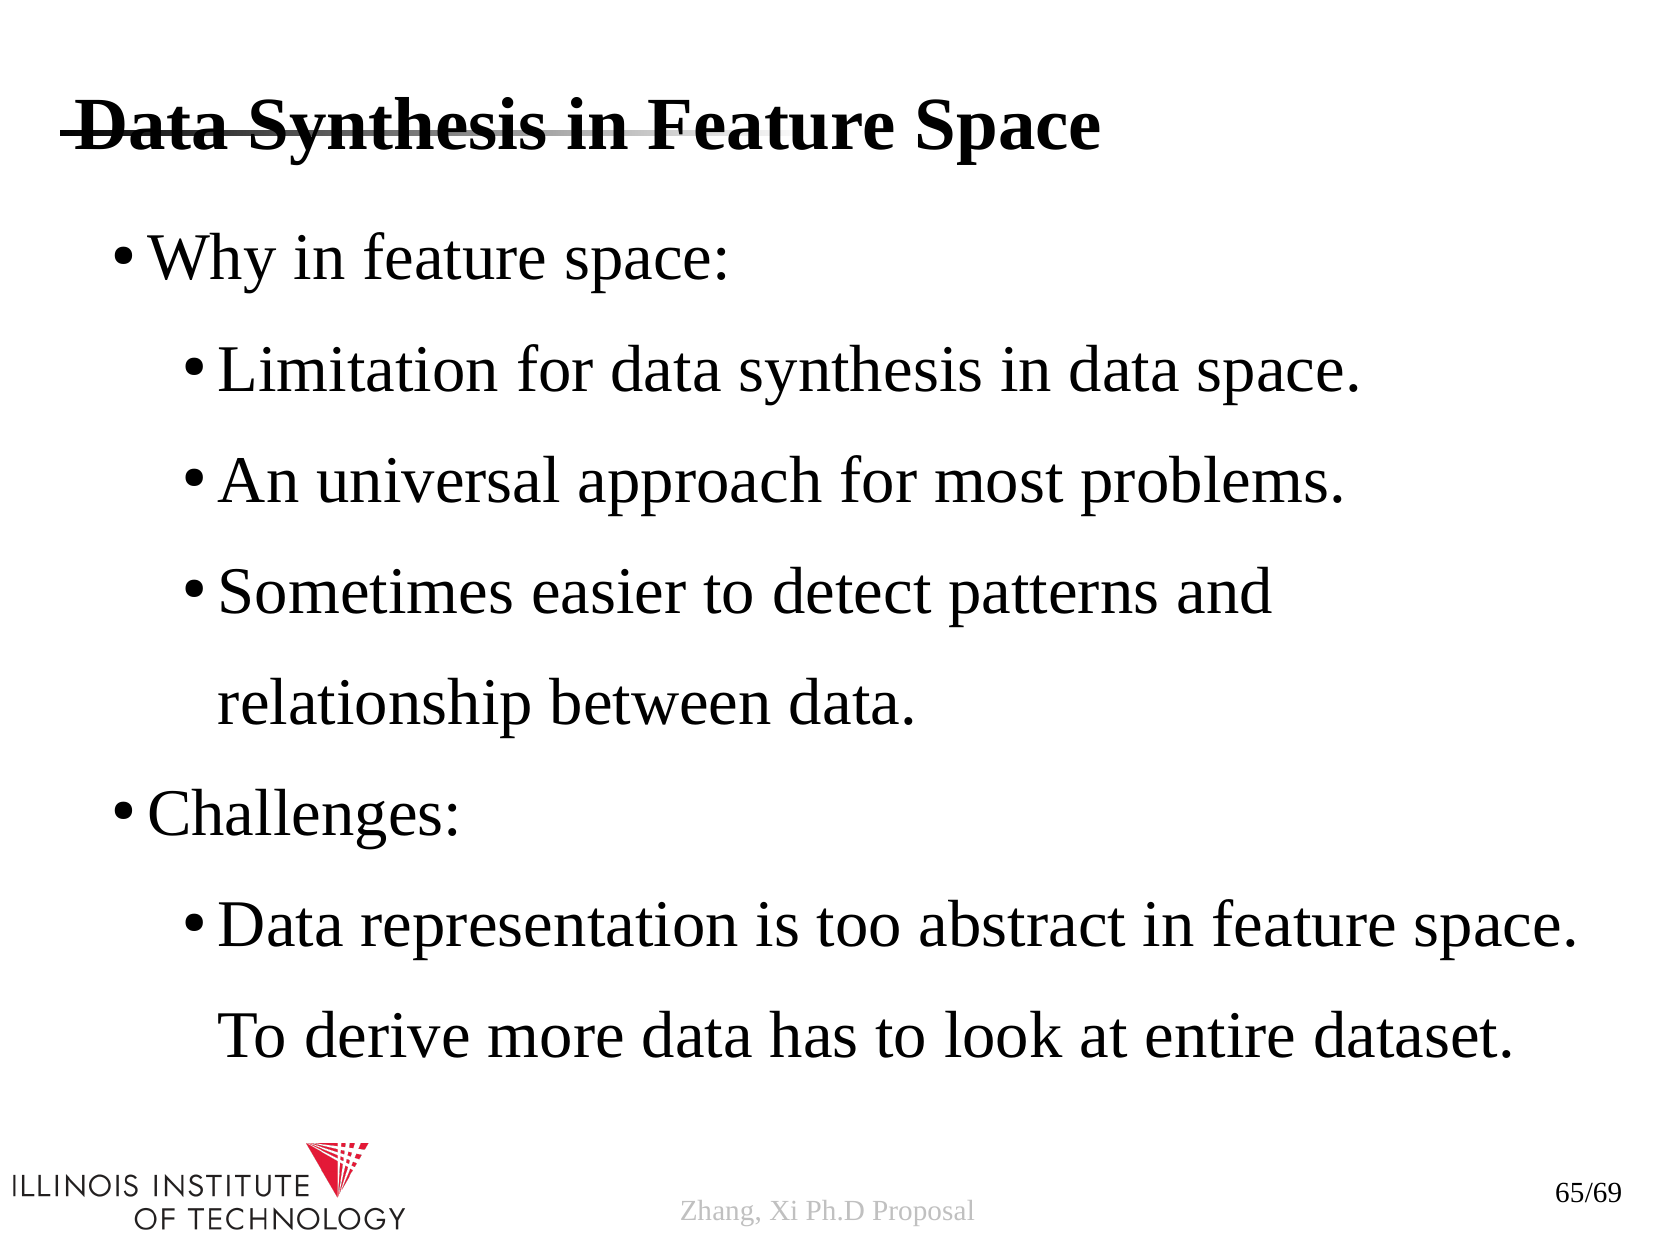

Data Synthesis in Feature Space
Why in feature space:
Limitation for data synthesis in data space.
An universal approach for most problems.
Sometimes easier to detect patterns and relationship between data.
Challenges:
Data representation is too abstract in feature space. To derive more data has to look at entire dataset.
65
Zhang, Xi Ph.D Proposal